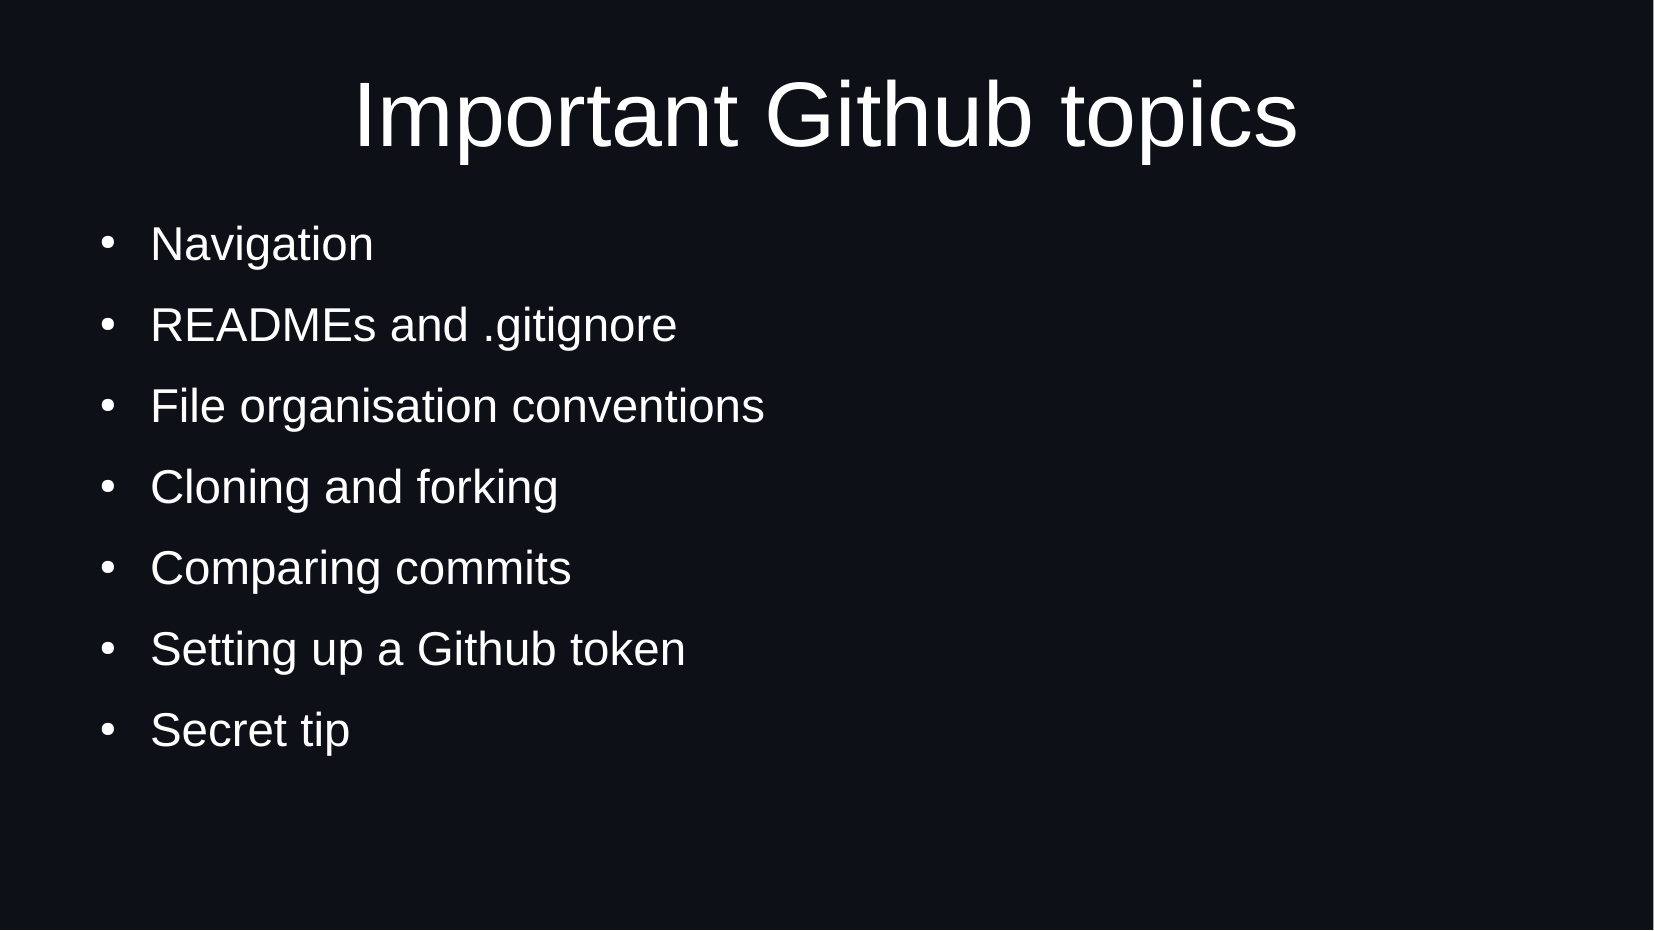

# Important Github topics
Navigation
READMEs and .gitignore
File organisation conventions
Cloning and forking
Comparing commits
Setting up a Github token
Secret tip